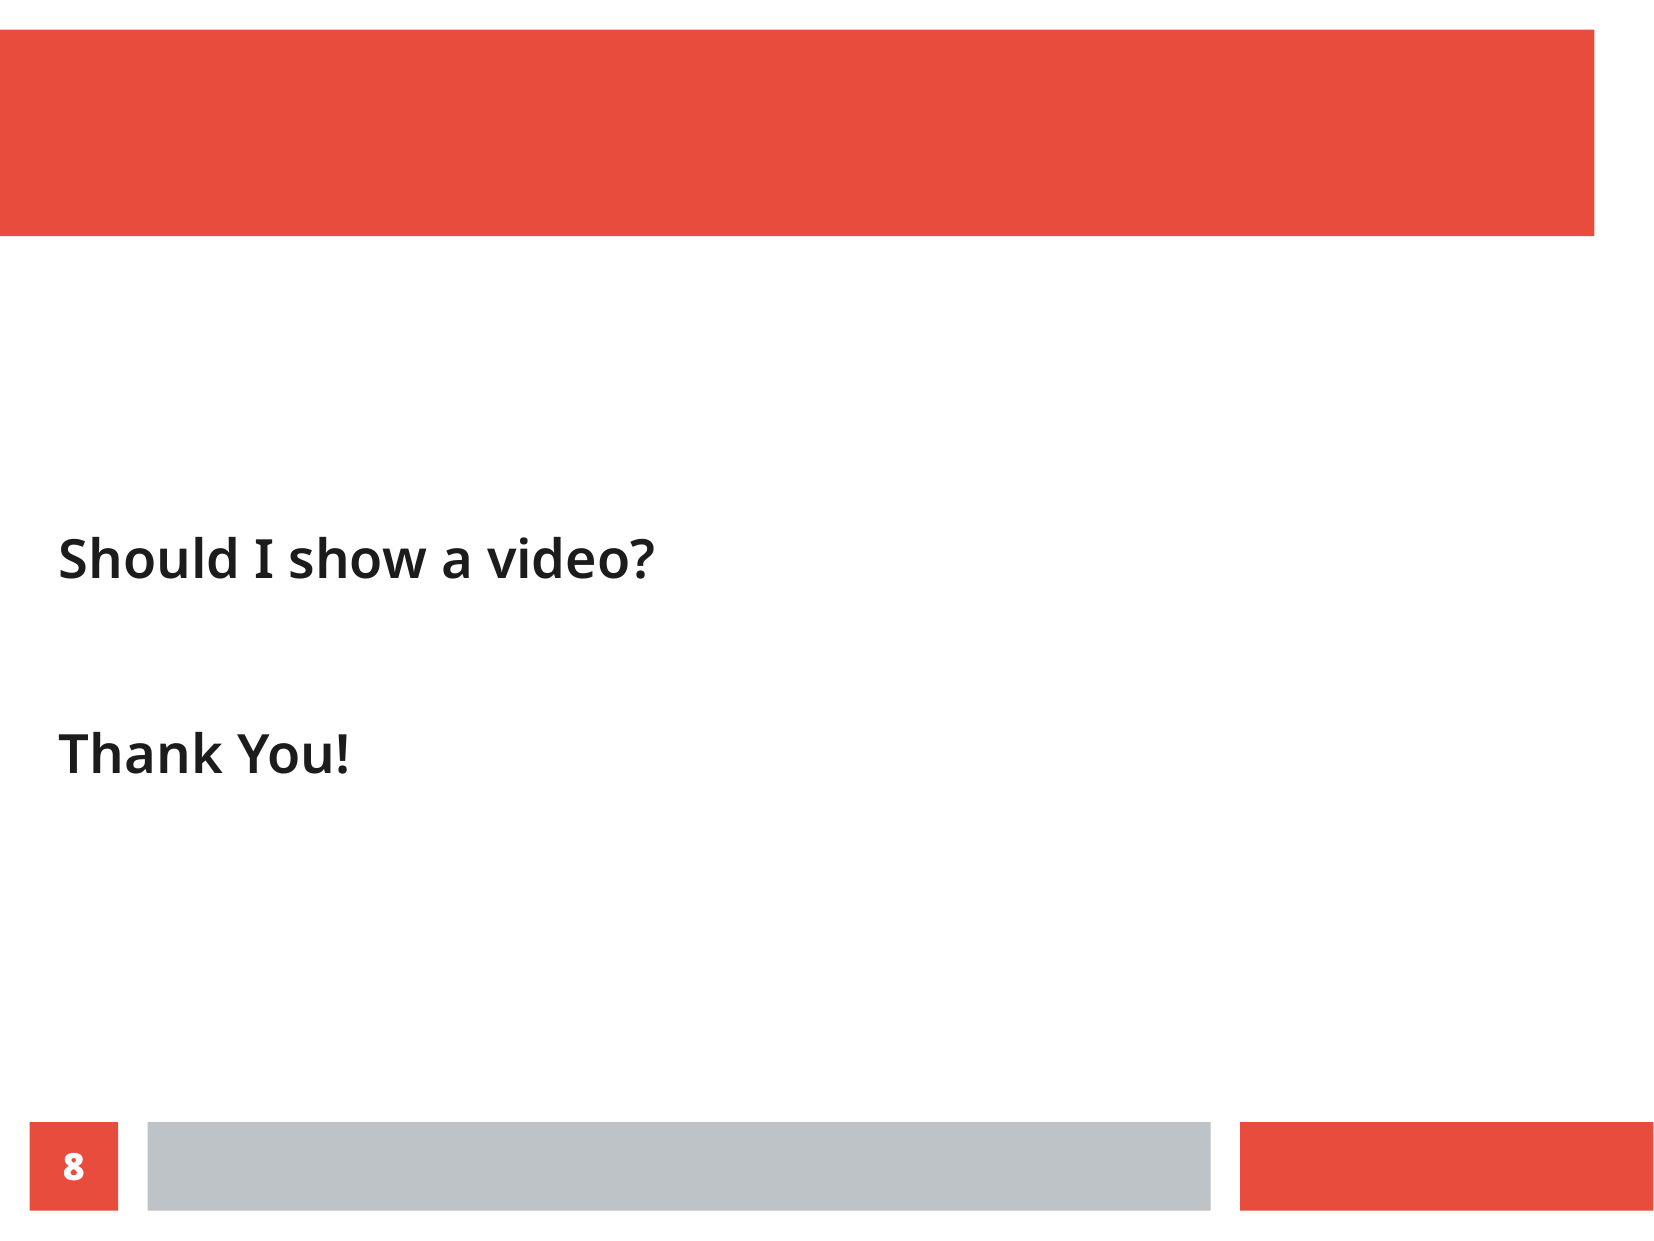

#
Should I show a video?
Thank You!
8